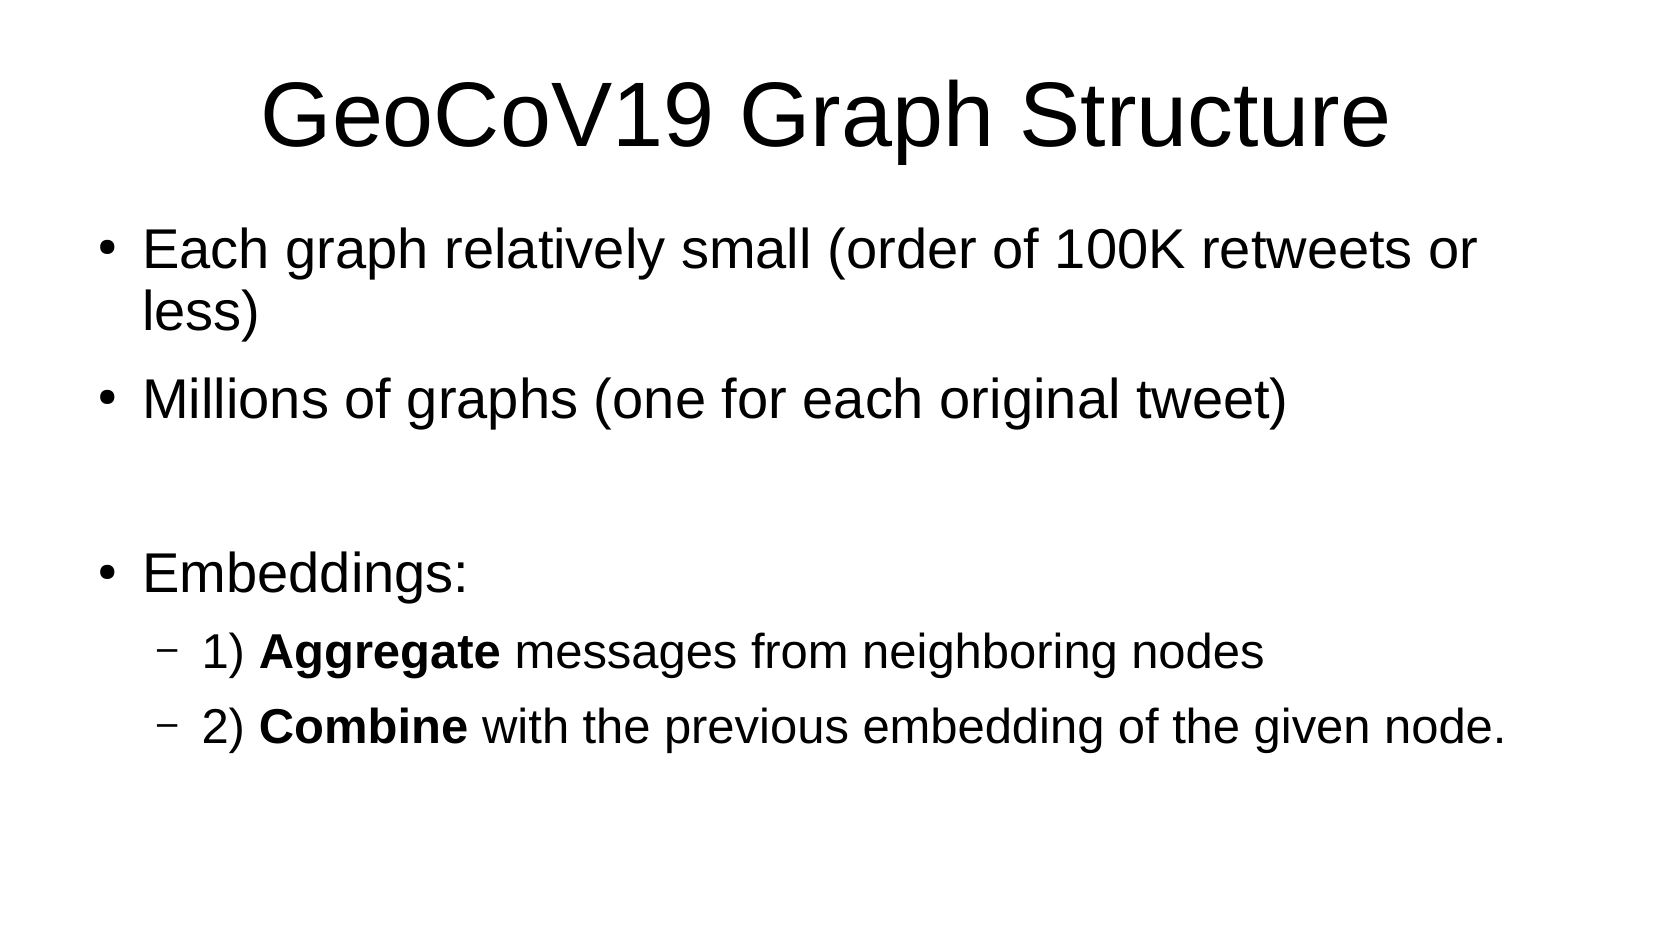

# GeoCoV19 Graph Structure
Each graph relatively small (order of 100K retweets or less)
Millions of graphs (one for each original tweet)
Embeddings:
1) Aggregate messages from neighboring nodes
2) Combine with the previous embedding of the given node.